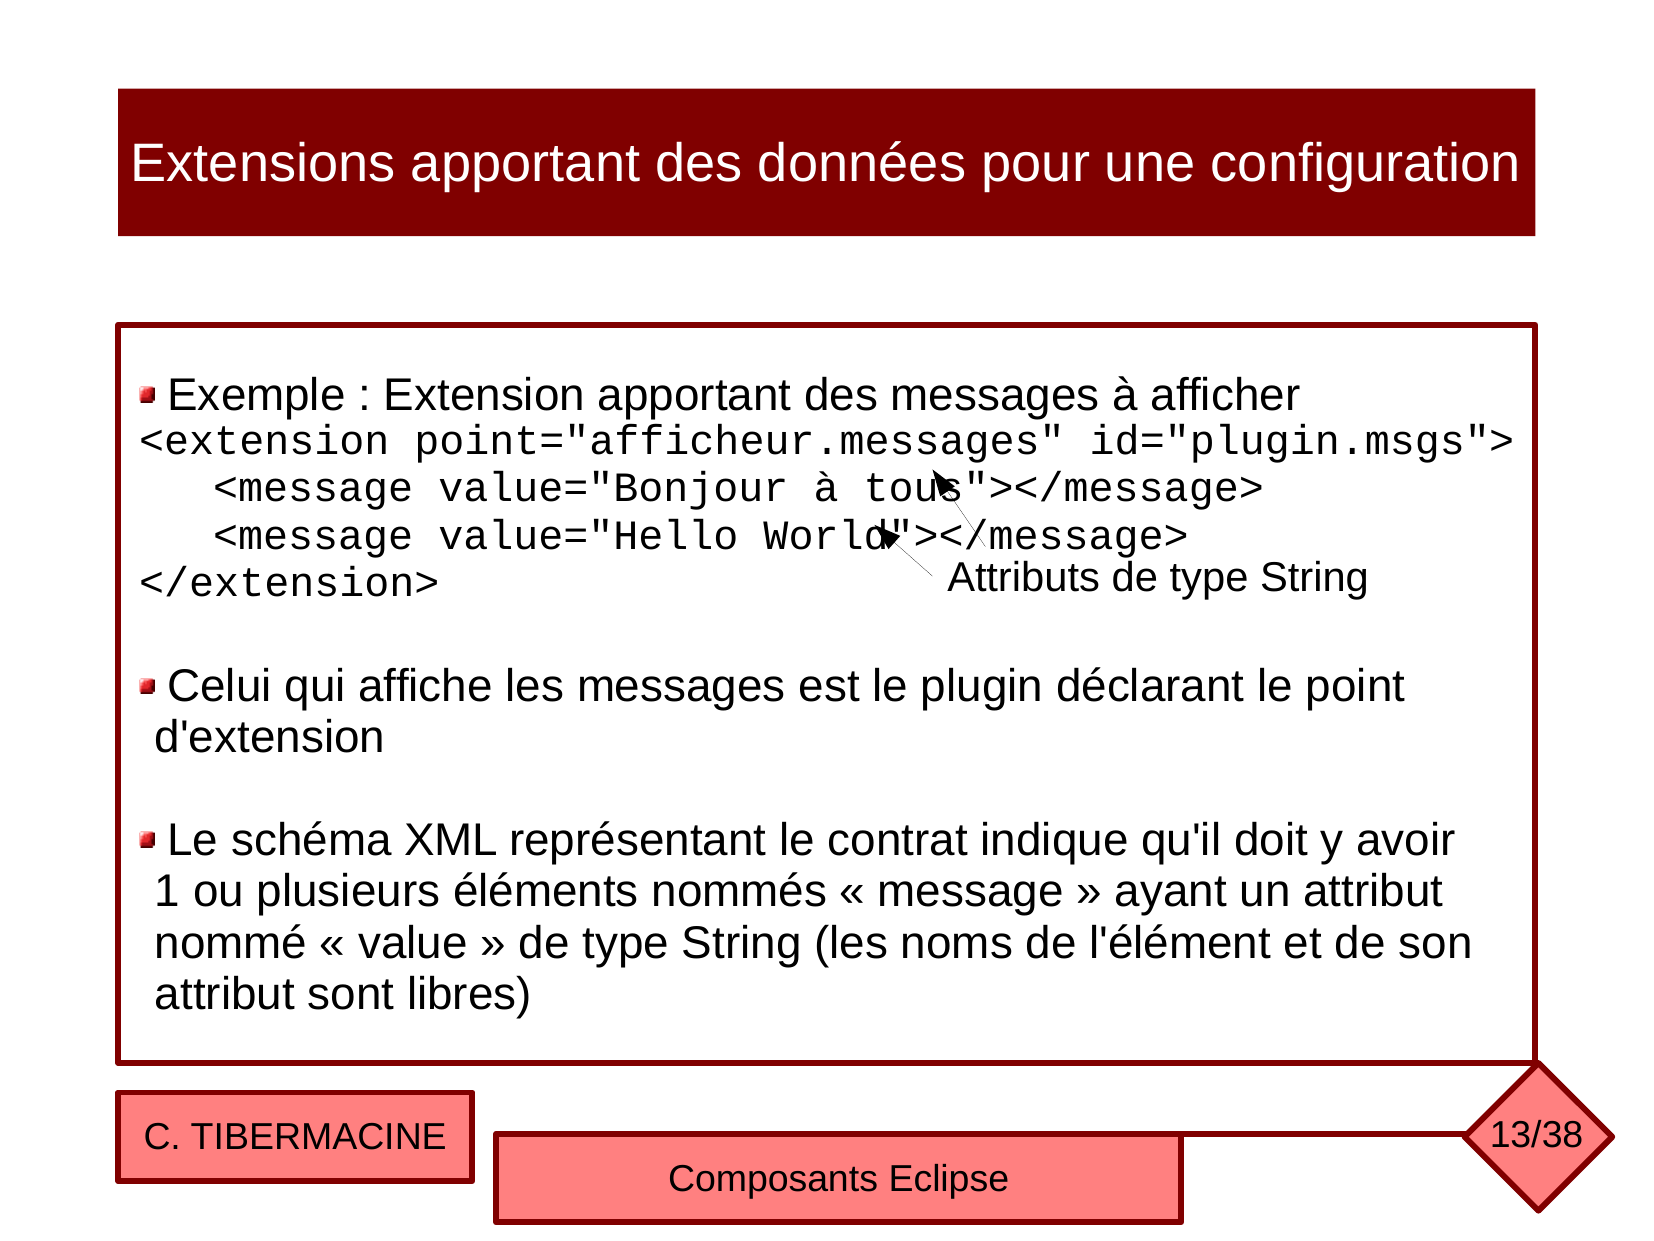

Extensions apportant des données pour une configuration
 Exemple : Extension apportant des messages à afficher
<extension point="afficheur.messages" id="plugin.msgs">
	<message value="Bonjour à tous"></message>
	<message value="Hello World"></message>
</extension>
 Celui qui affiche les messages est le plugin déclarant le point
d'extension
 Le schéma XML représentant le contrat indique qu'il doit y avoir
1 ou plusieurs éléments nommés « message » ayant un attribut
nommé « value » de type String (les noms de l'élément et de son
attribut sont libres)
Attributs de type String
C. TIBERMACINE
Composants Eclipse